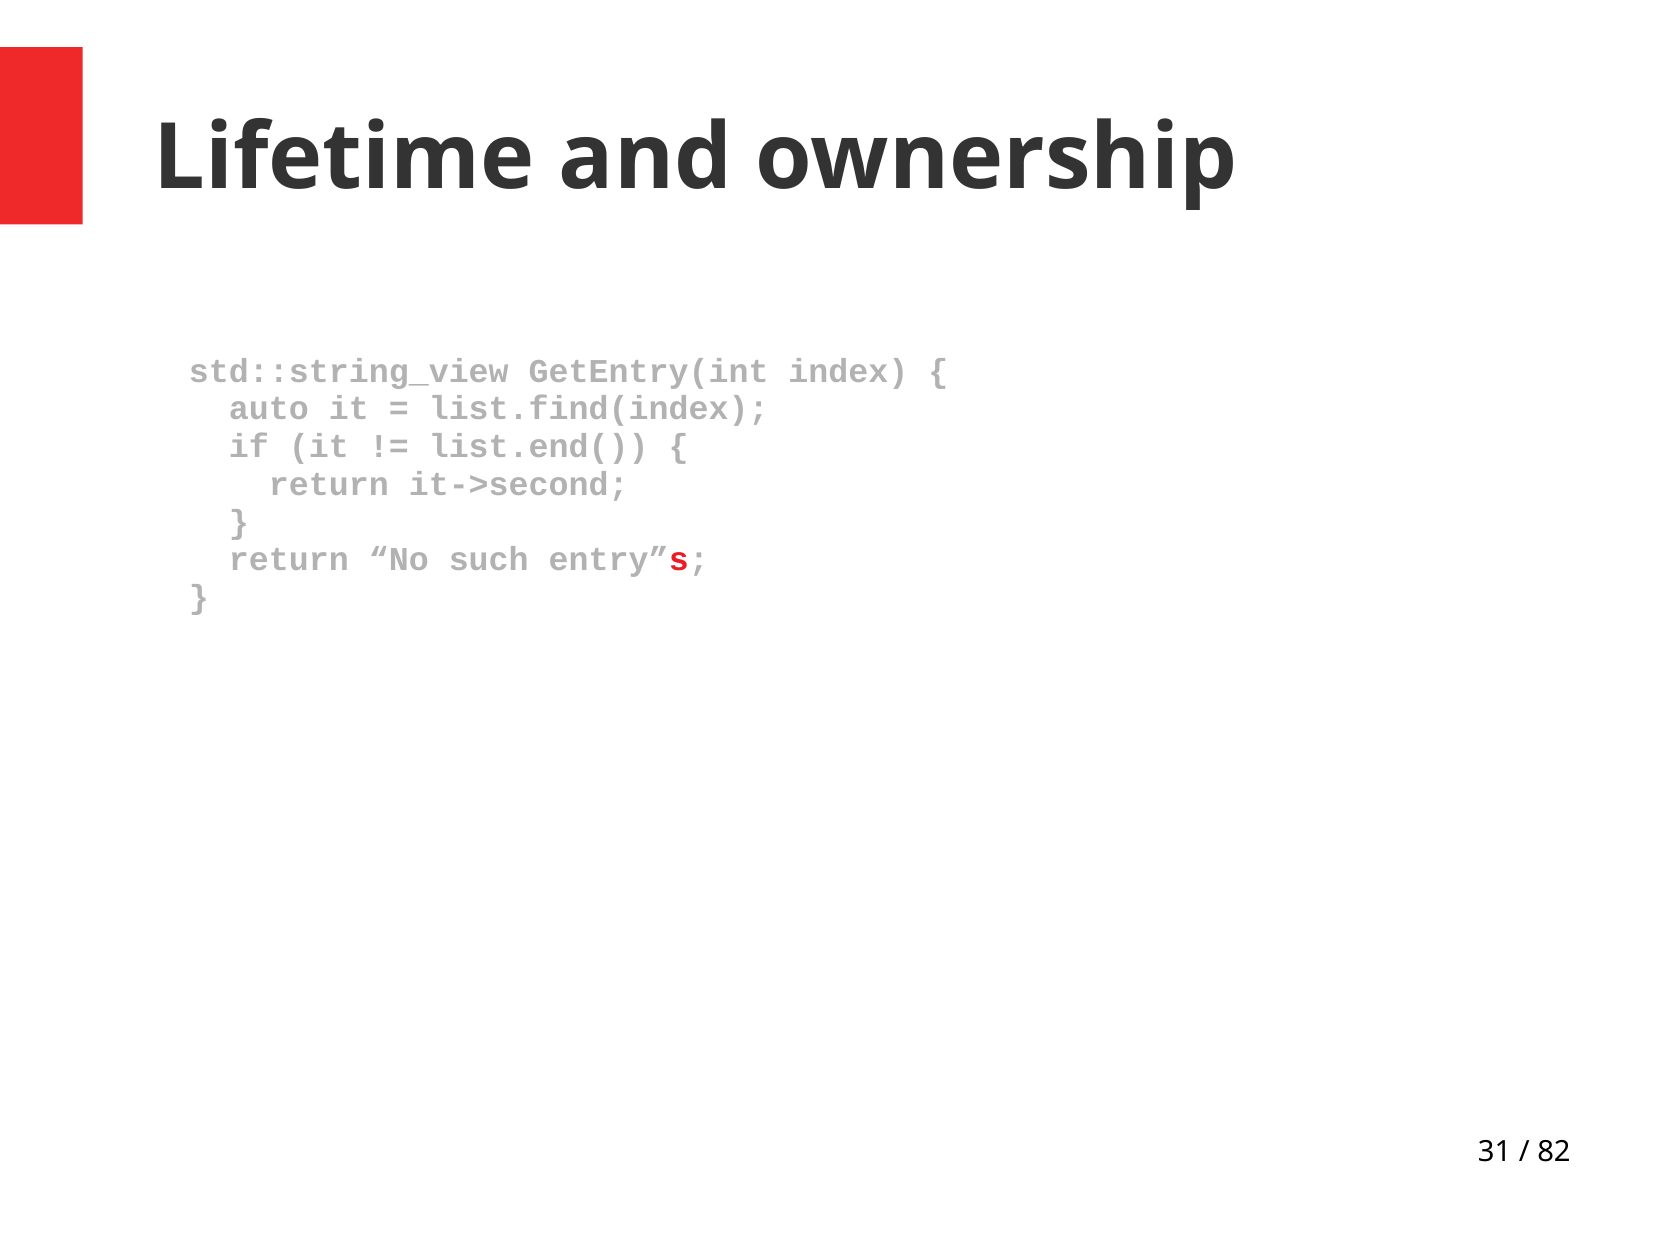

# Lifetime and ownership
std::string_view GetEntry(int index) {
 auto it = list.find(index);
 if (it != list.end()) {
 return it->second;
 }
 return “No such entry”s;
}
31